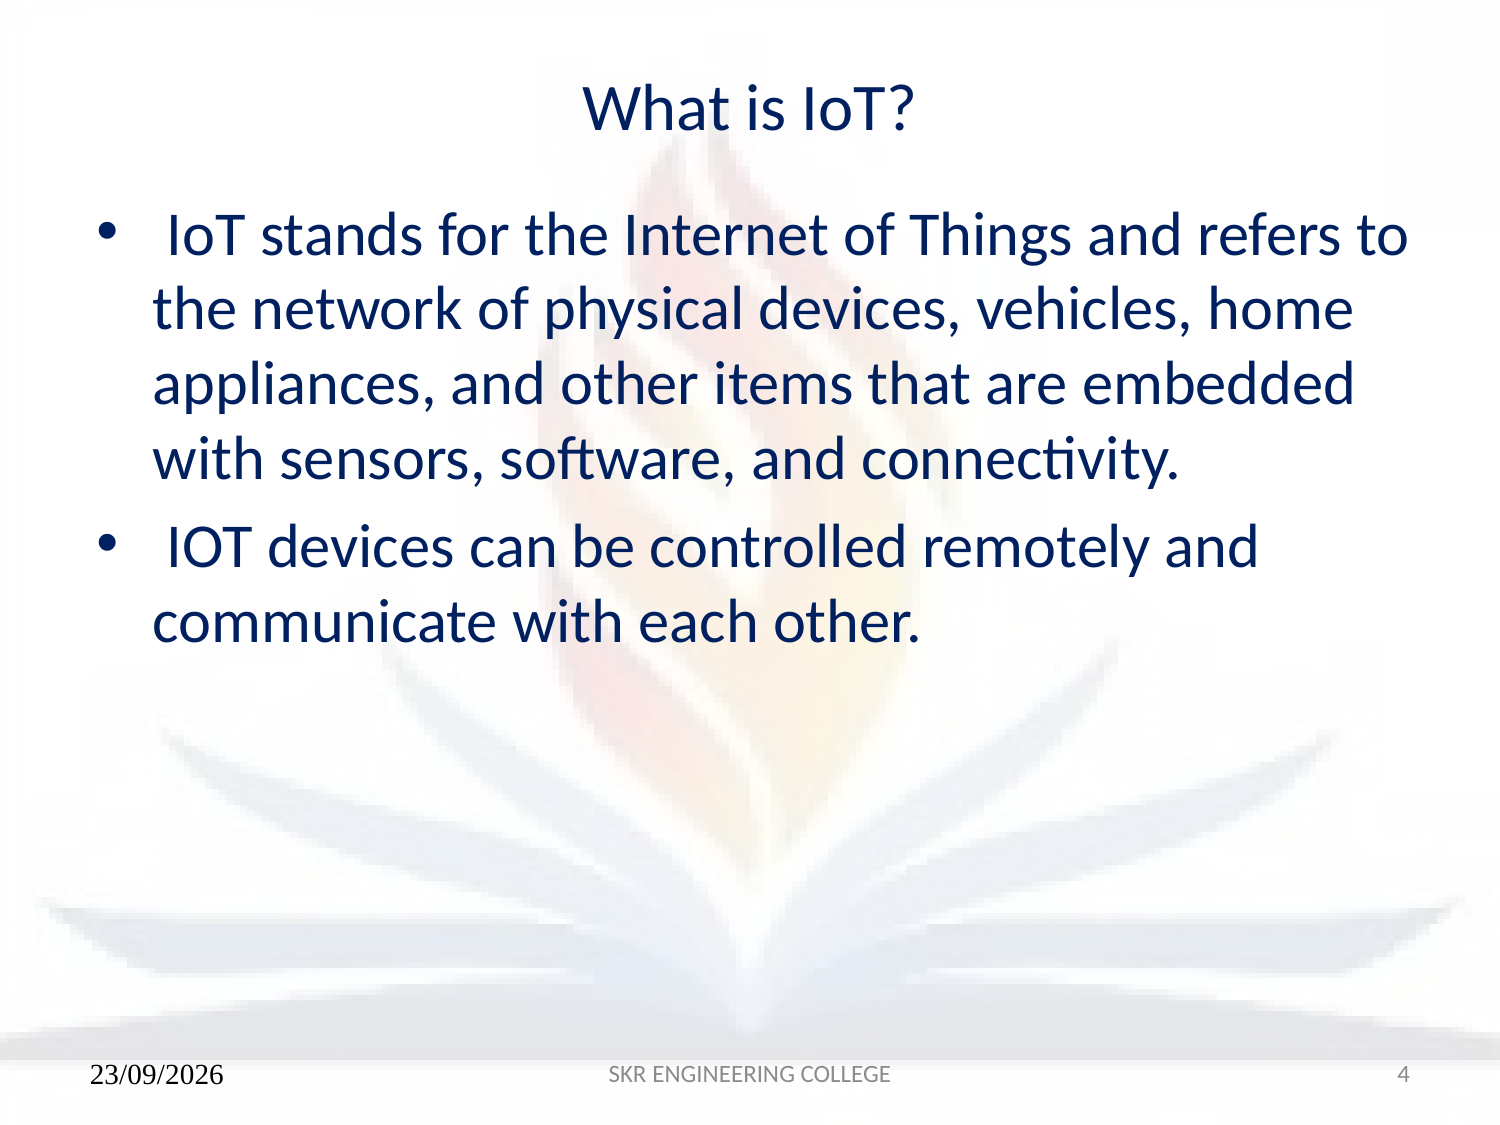

# What is IoT?
 IoT stands for the Internet of Things and refers to the network of physical devices, vehicles, home appliances, and other items that are embedded with sensors, software, and connectivity.
 IOT devices can be controlled remotely and communicate with each other.
SKR ENGINEERING COLLEGE
4